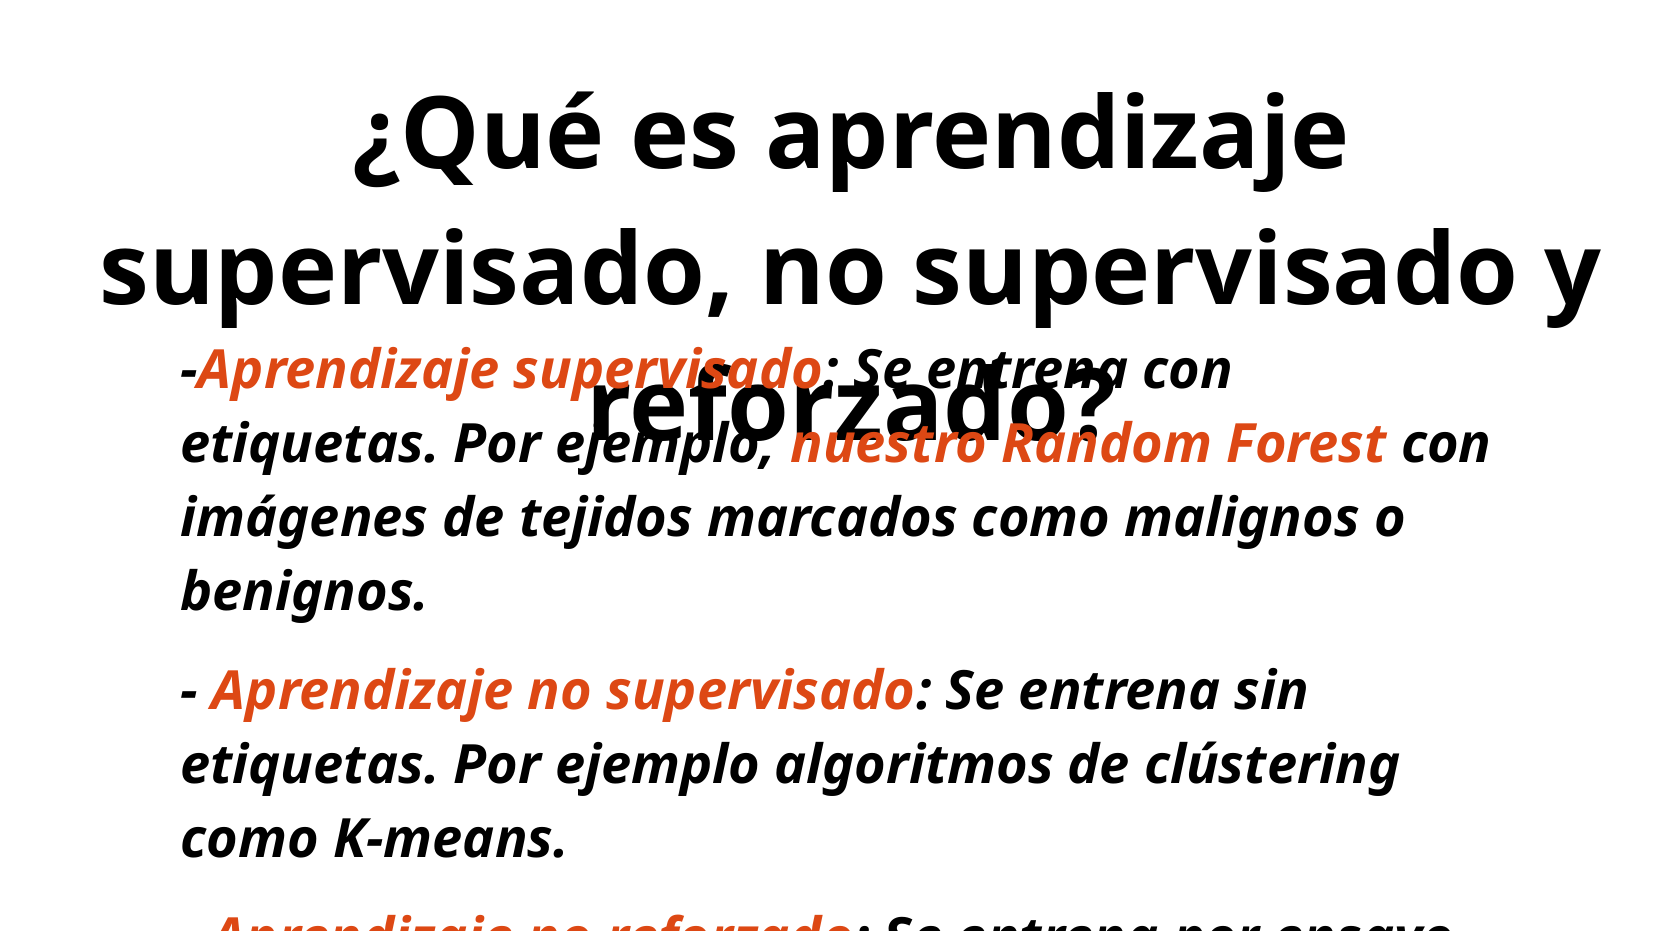

¿Qué es aprendizaje supervisado, no supervisado y reforzado?
-Aprendizaje supervisado: Se entrena con etiquetas. Por ejemplo, nuestro Random Forest con imágenes de tejidos marcados como malignos o benignos.
- Aprendizaje no supervisado: Se entrena sin etiquetas. Por ejemplo algoritmos de clústering como K-means.
- Aprendizaje no reforzado: Se entrena por ensayo-error con recompensa. Por ejemplo robots que aprenden a realizar tareas.